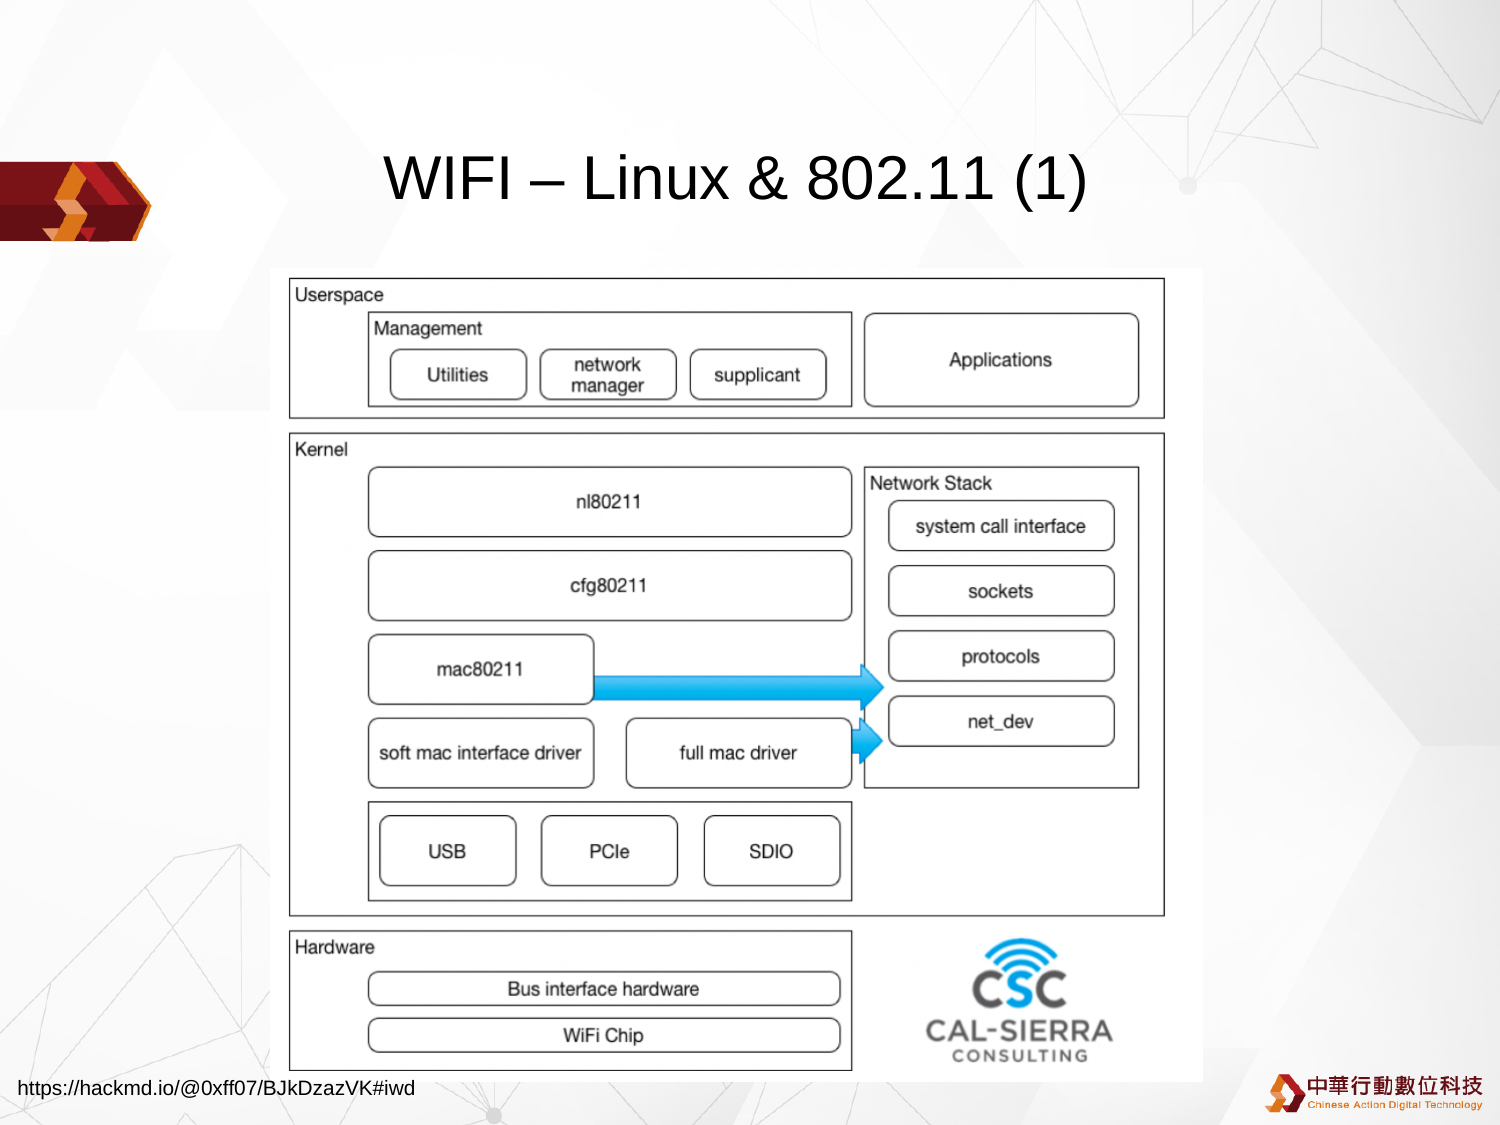

# WIFI – Linux & 802.11 (1)
https://hackmd.io/@0xff07/BJkDzazVK#iwd